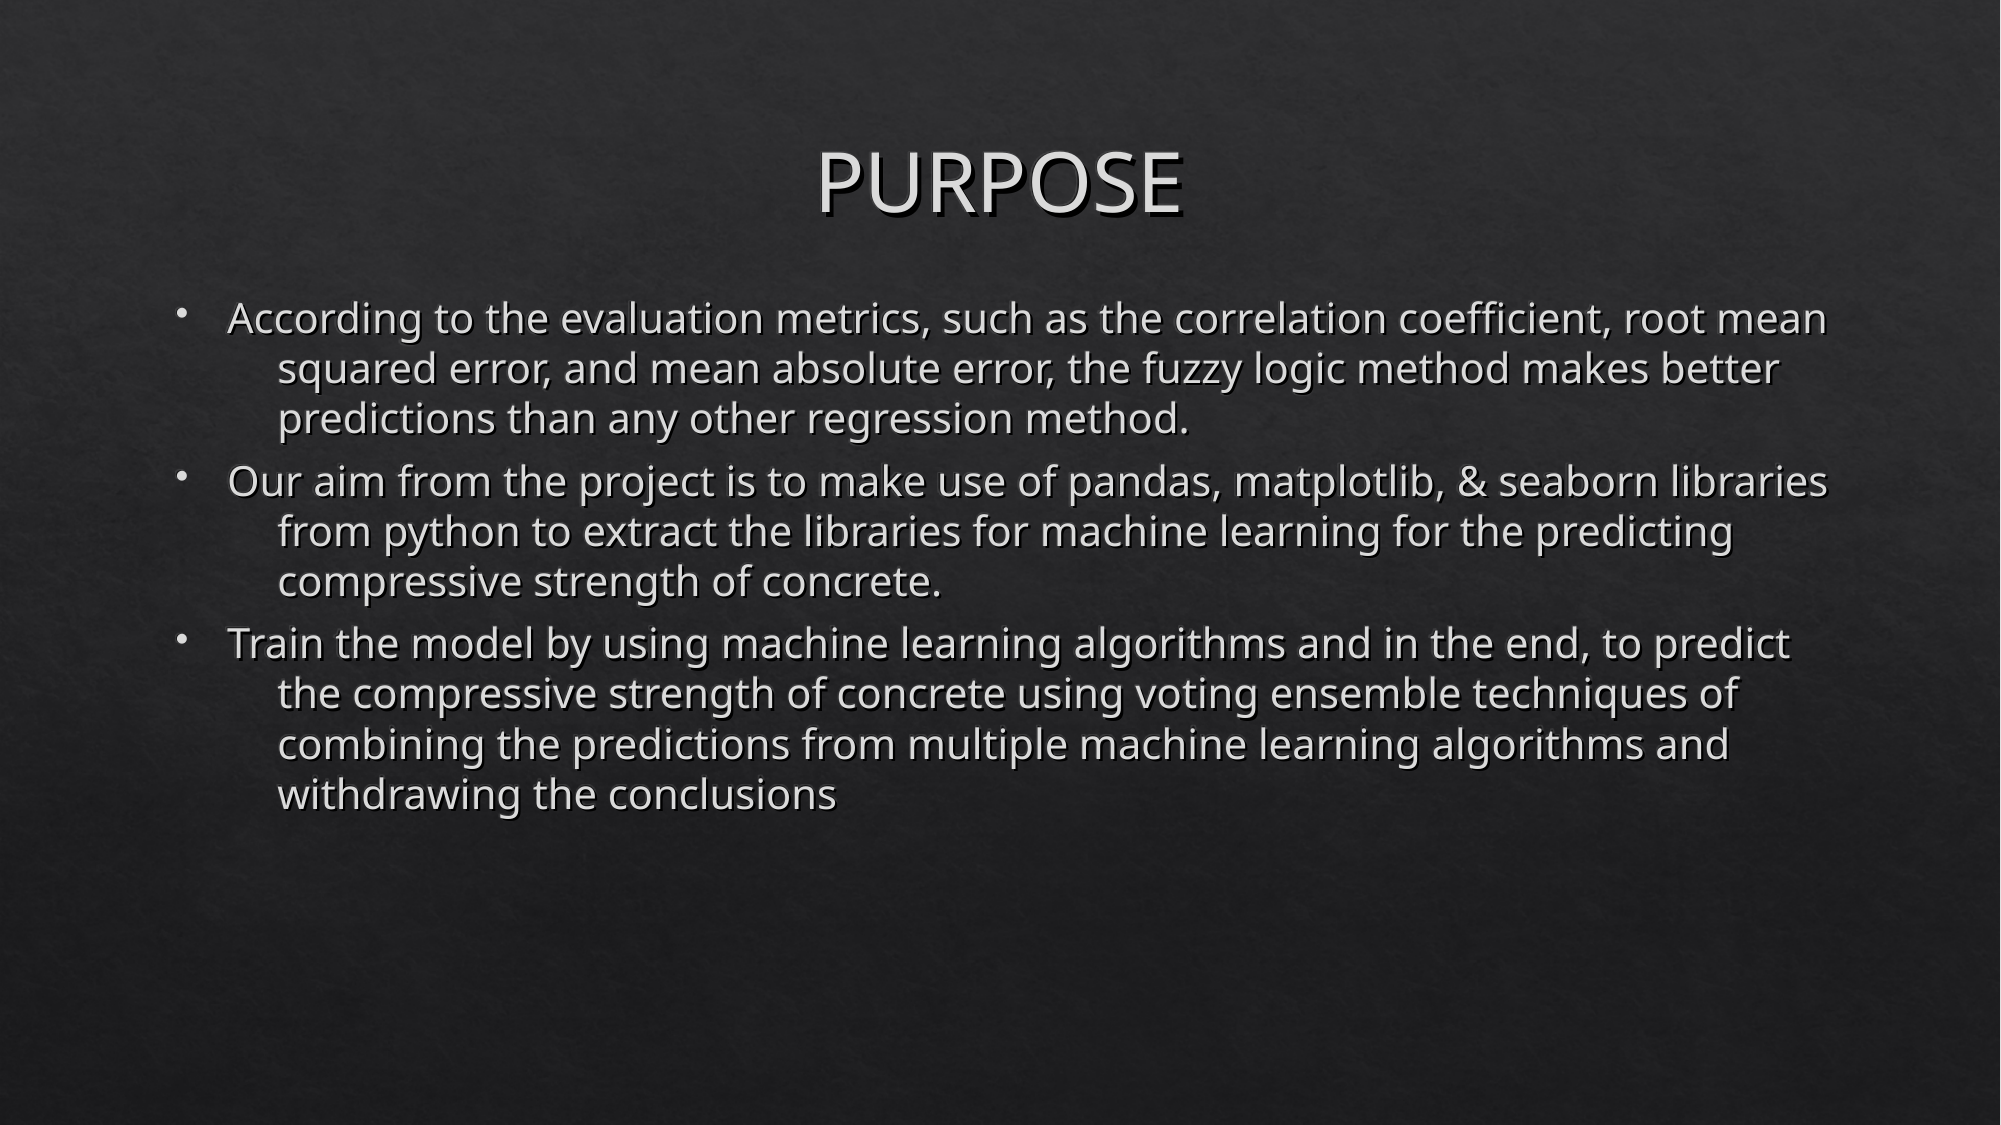

# PURPOSE
According to the evaluation metrics, such as the correlation coefficient, root mean squared error, and mean absolute error, the fuzzy logic method makes better predictions than any other regression method.
Our aim from the project is to make use of pandas, matplotlib, & seaborn libraries from python to extract the libraries for machine learning for the predicting compressive strength of concrete.
Train the model by using machine learning algorithms and in the end, to predict the compressive strength of concrete using voting ensemble techniques of combining the predictions from multiple machine learning algorithms and withdrawing the conclusions